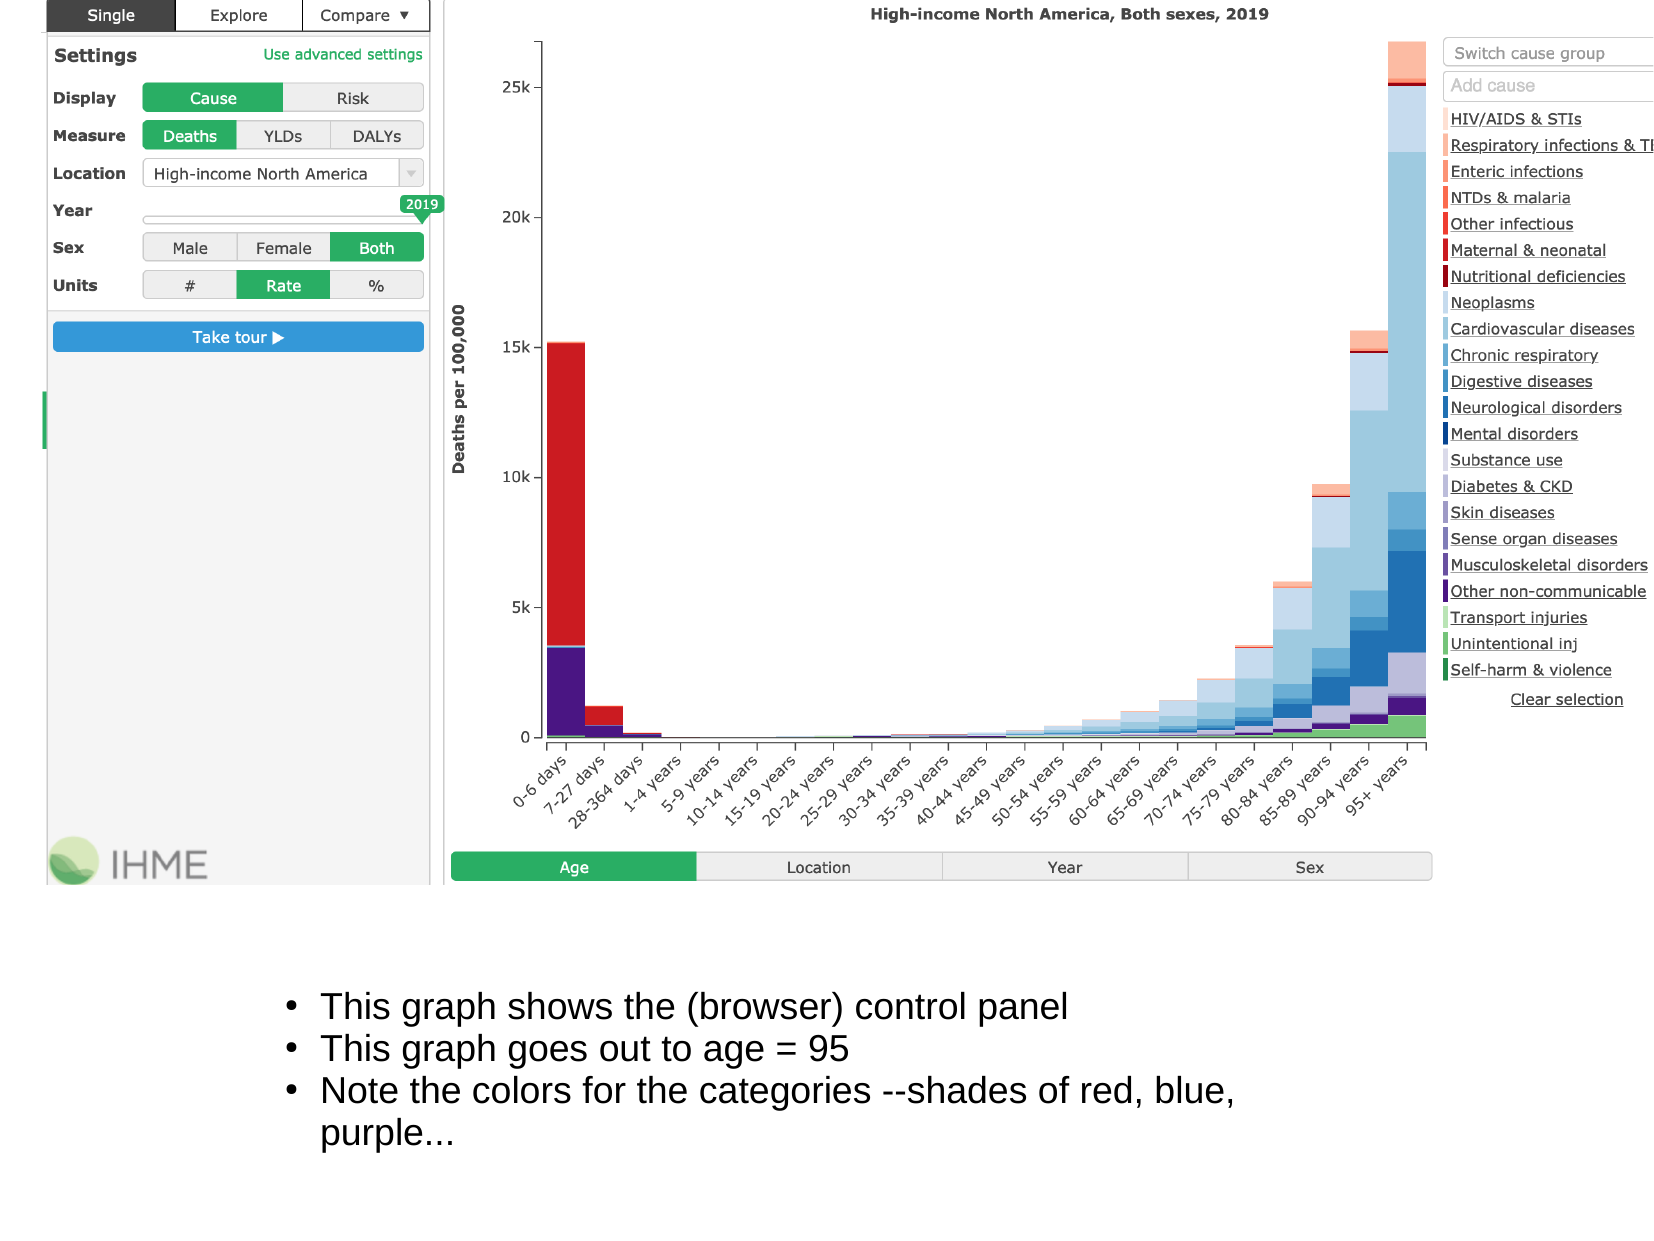

#
This graph shows the (browser) control panel
This graph goes out to age = 95
Note the colors for the categories --shades of red, blue, purple...